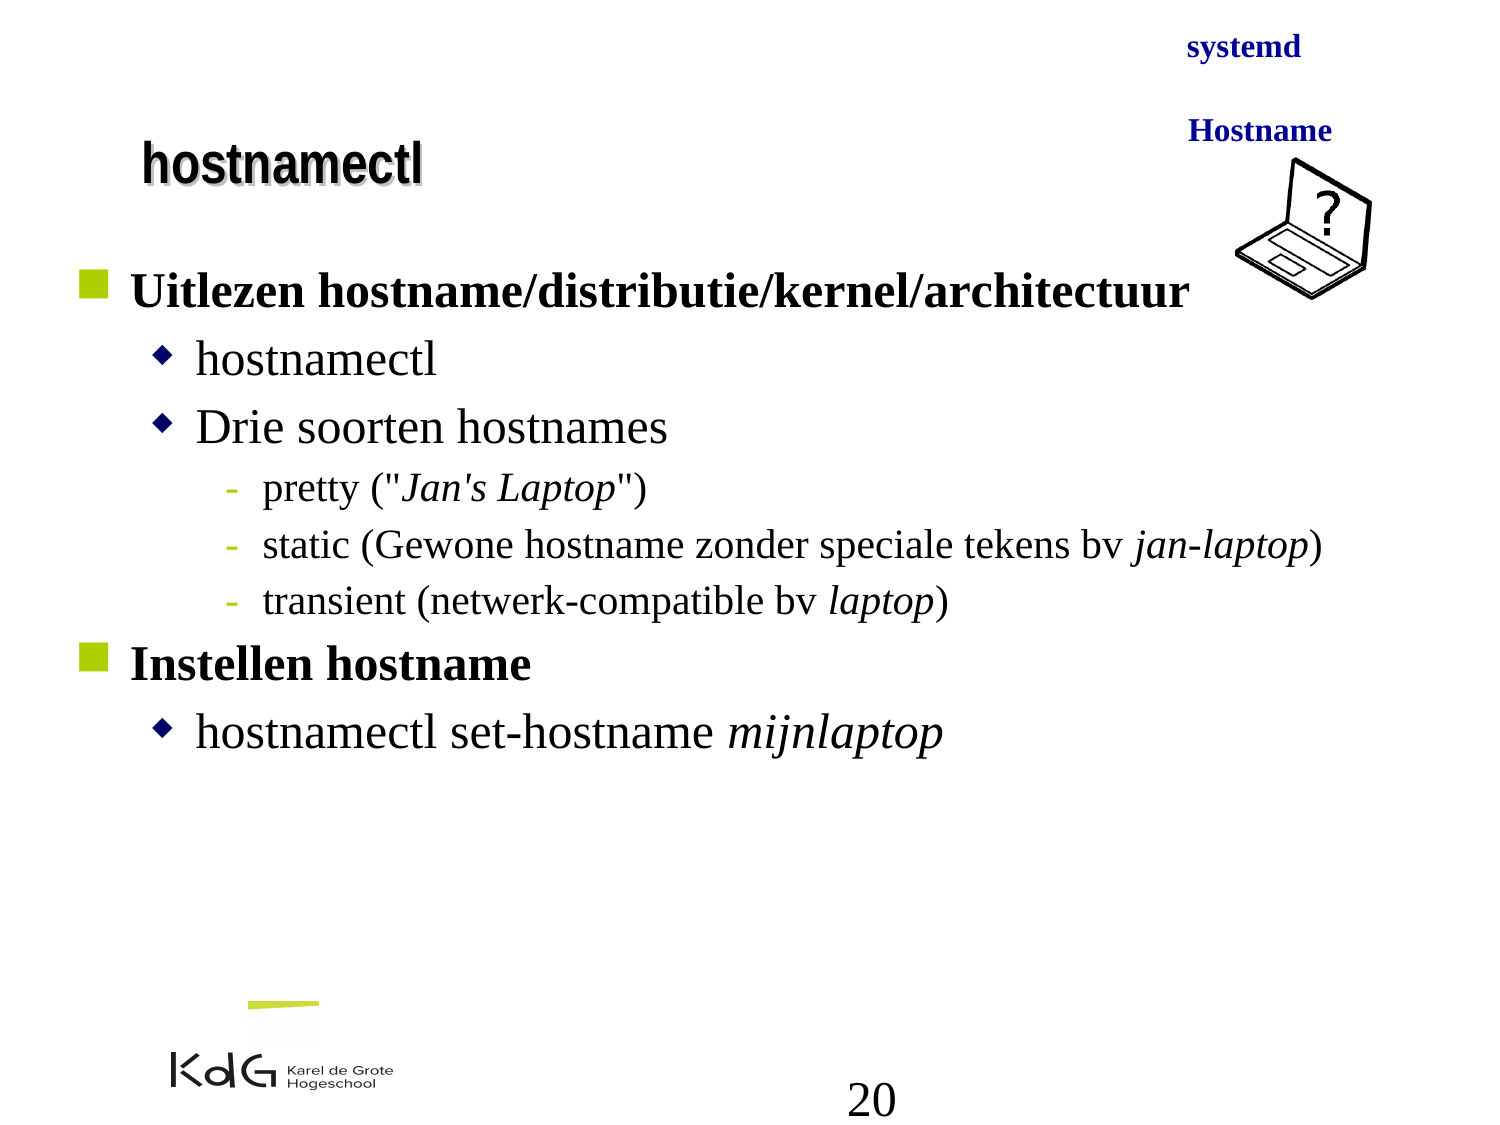

# hostnamectl
Hostname
Uitlezen hostname/distributie/kernel/architectuur
hostnamectl
Drie soorten hostnames
pretty ("Jan's Laptop")
static (Gewone hostname zonder speciale tekens bv jan-laptop)
transient (netwerk-compatible bv laptop)
Instellen hostname
hostnamectl set-hostname mijnlaptop